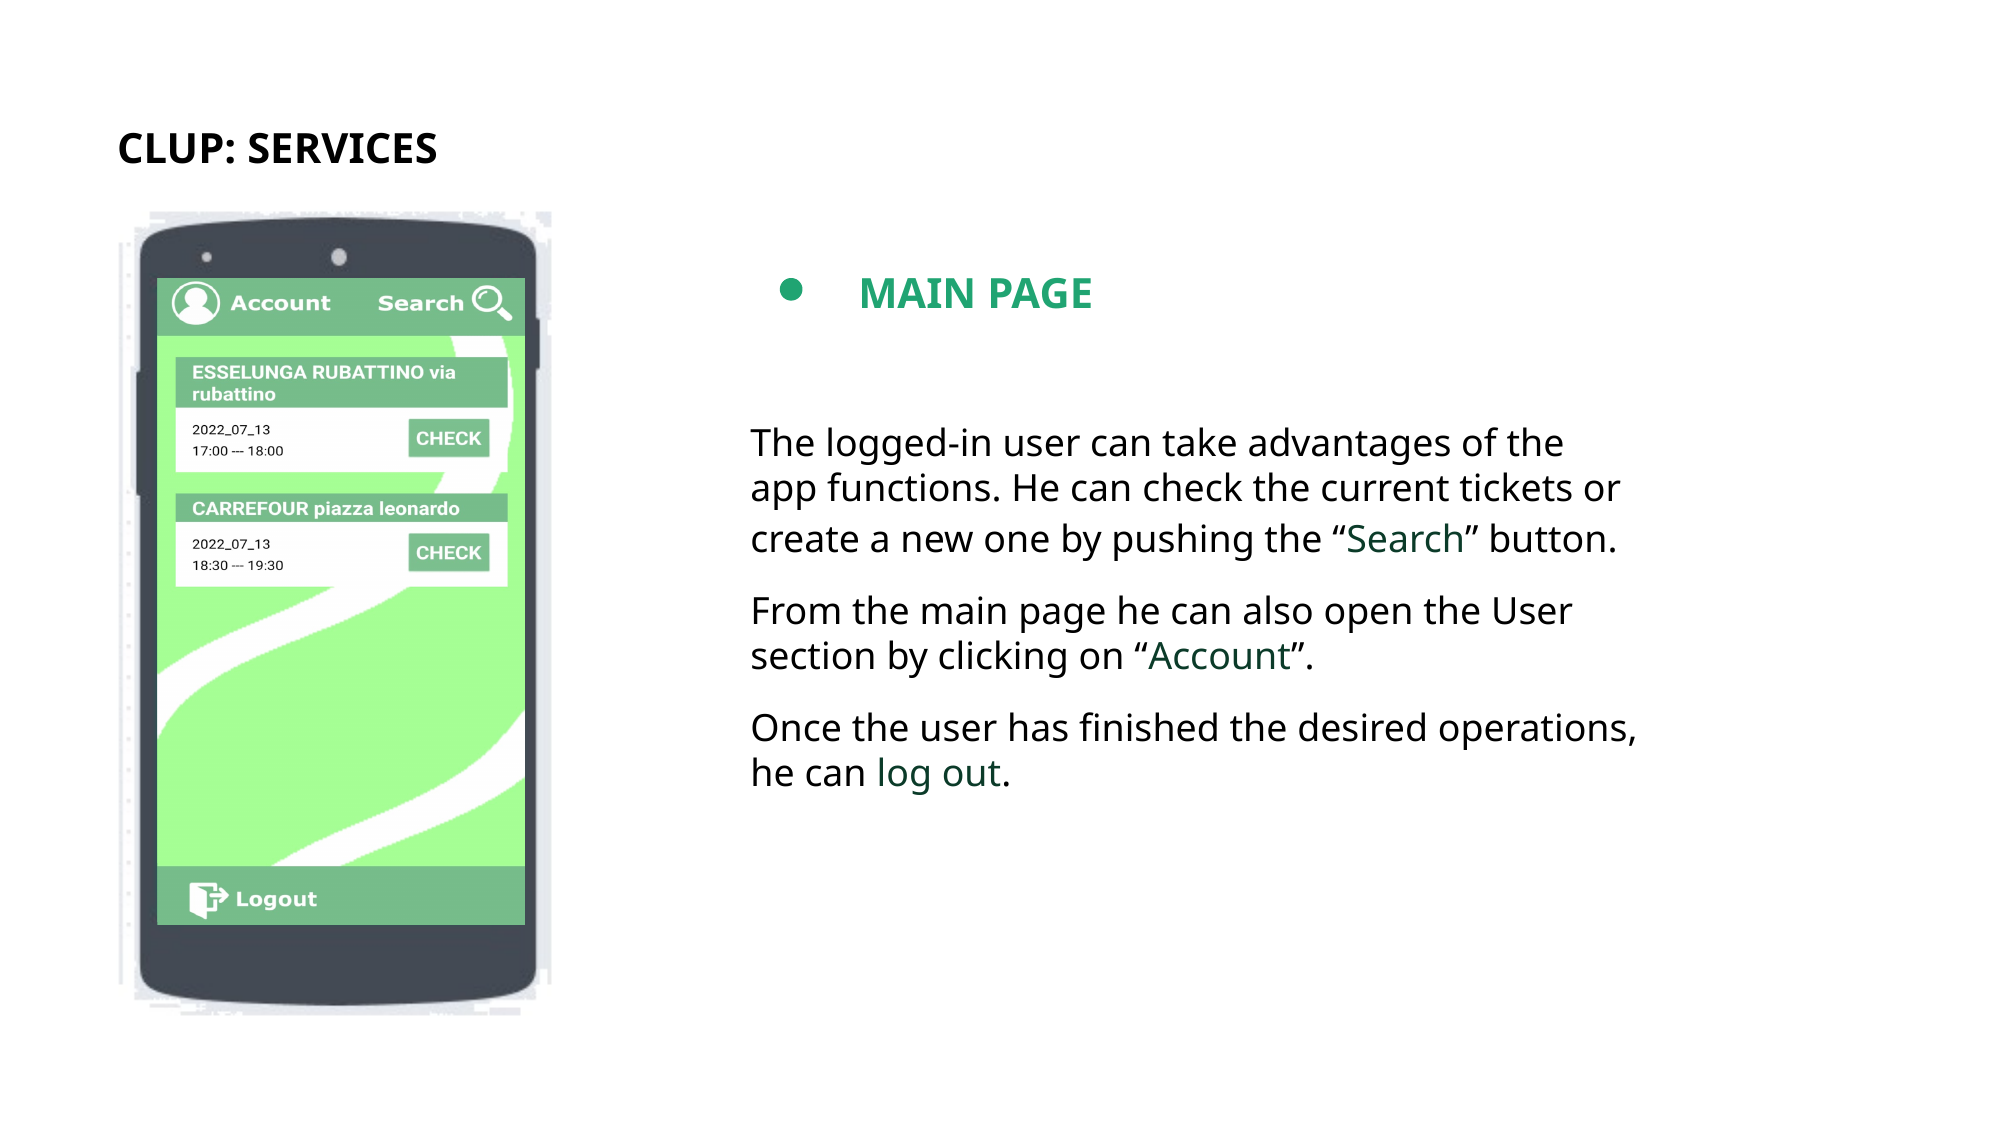

# CLUP: SERVICES
MAIN PAGE
The logged-in user can take advantages of the app functions. He can check the current tickets or create a new one by pushing the “Search” button.
From the main page he can also open the User section by clicking on “Account”.
Once the user has finished the desired operations, he can log out.